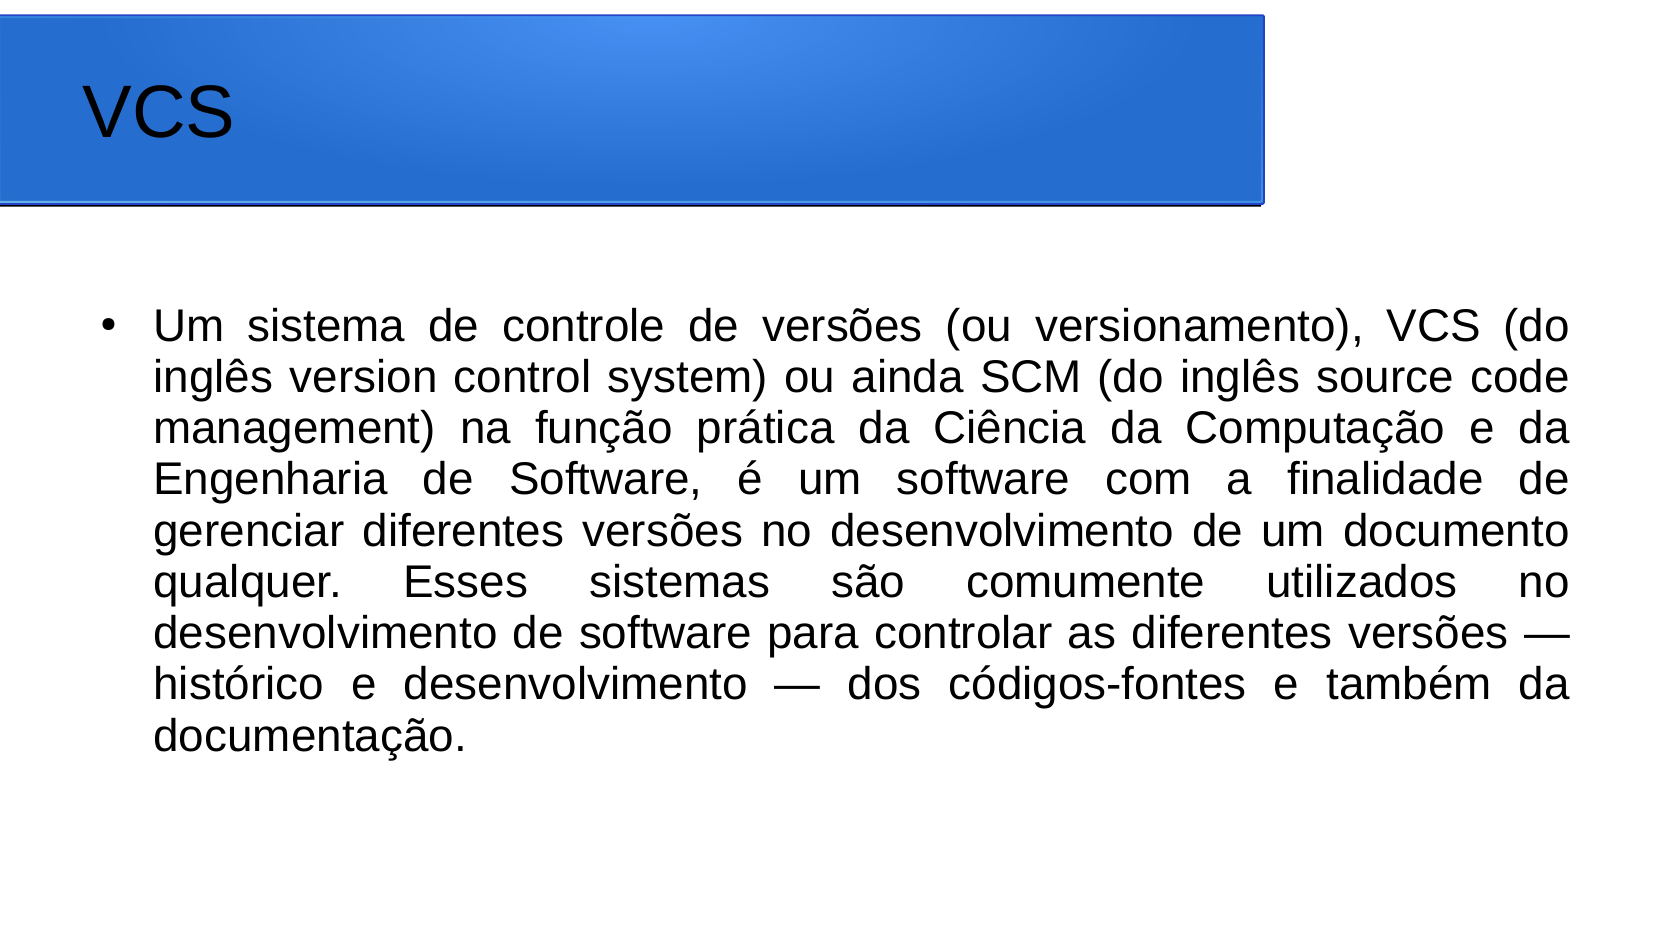

# VCS
Um sistema de controle de versões (ou versionamento), VCS (do inglês version control system) ou ainda SCM (do inglês source code management) na função prática da Ciência da Computação e da Engenharia de Software, é um software com a finalidade de gerenciar diferentes versões no desenvolvimento de um documento qualquer. Esses sistemas são comumente utilizados no desenvolvimento de software para controlar as diferentes versões — histórico e desenvolvimento — dos códigos-fontes e também da documentação.